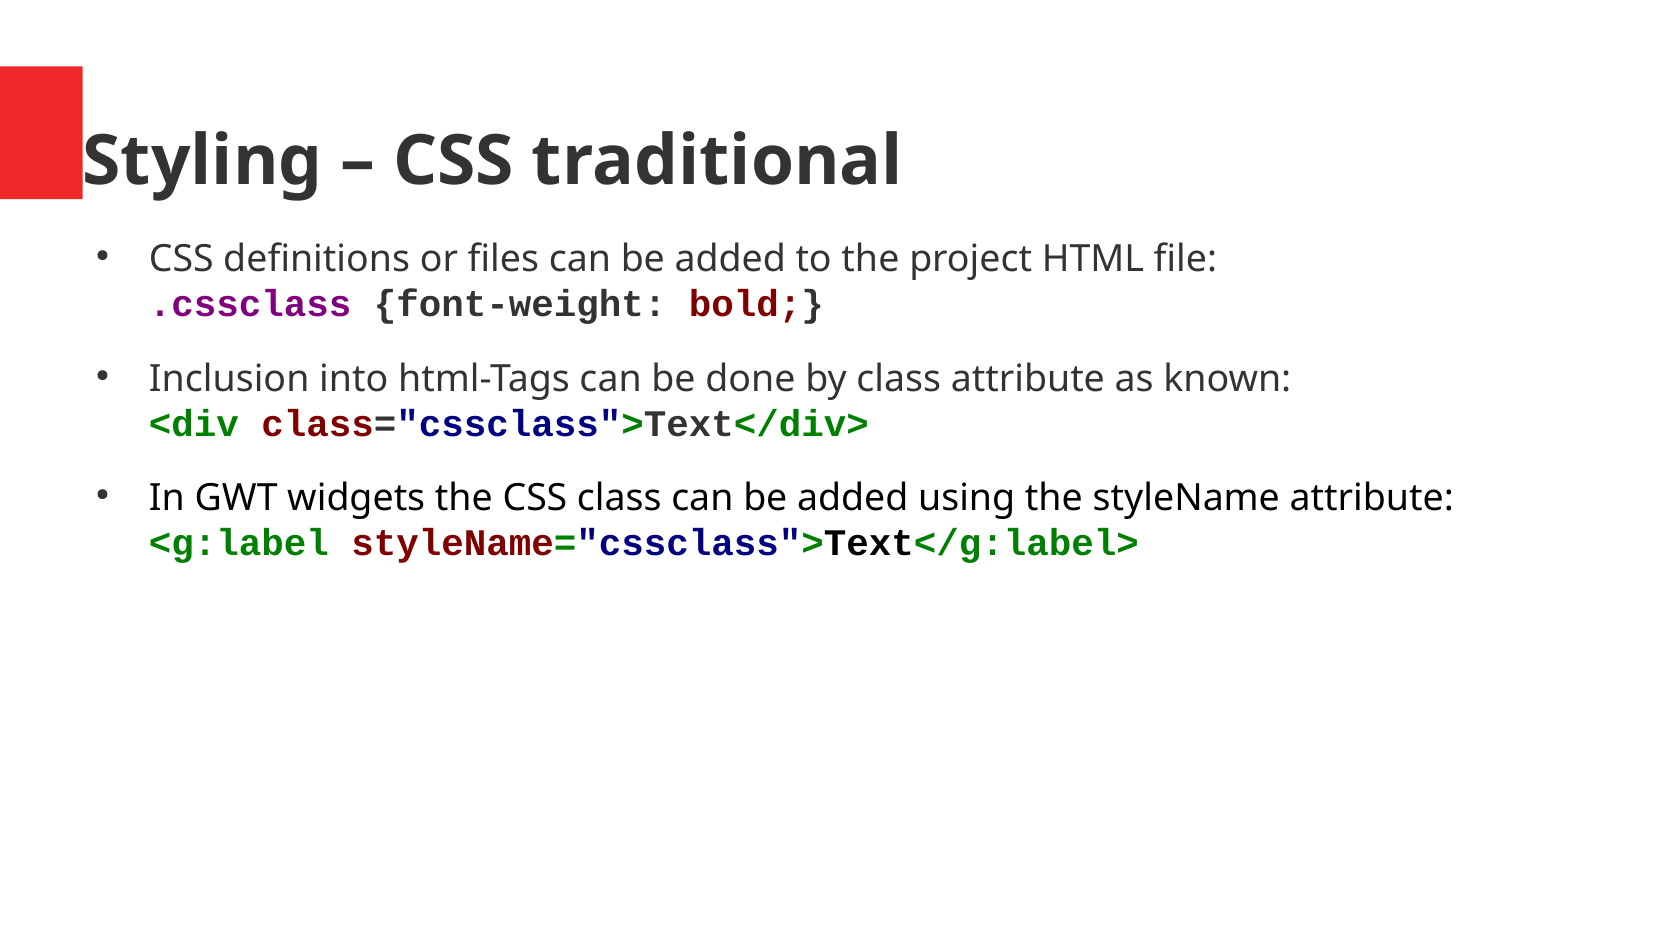

# Styling – CSS traditional
CSS definitions or files can be added to the project HTML file:
.cssclass {font-weight: bold;}
Inclusion into html-Tags can be done by class attribute as known:
<div class="cssclass">Text</div>
In GWT widgets the CSS class can be added using the styleName attribute:
<g:label styleName="cssclass">Text</g:label>